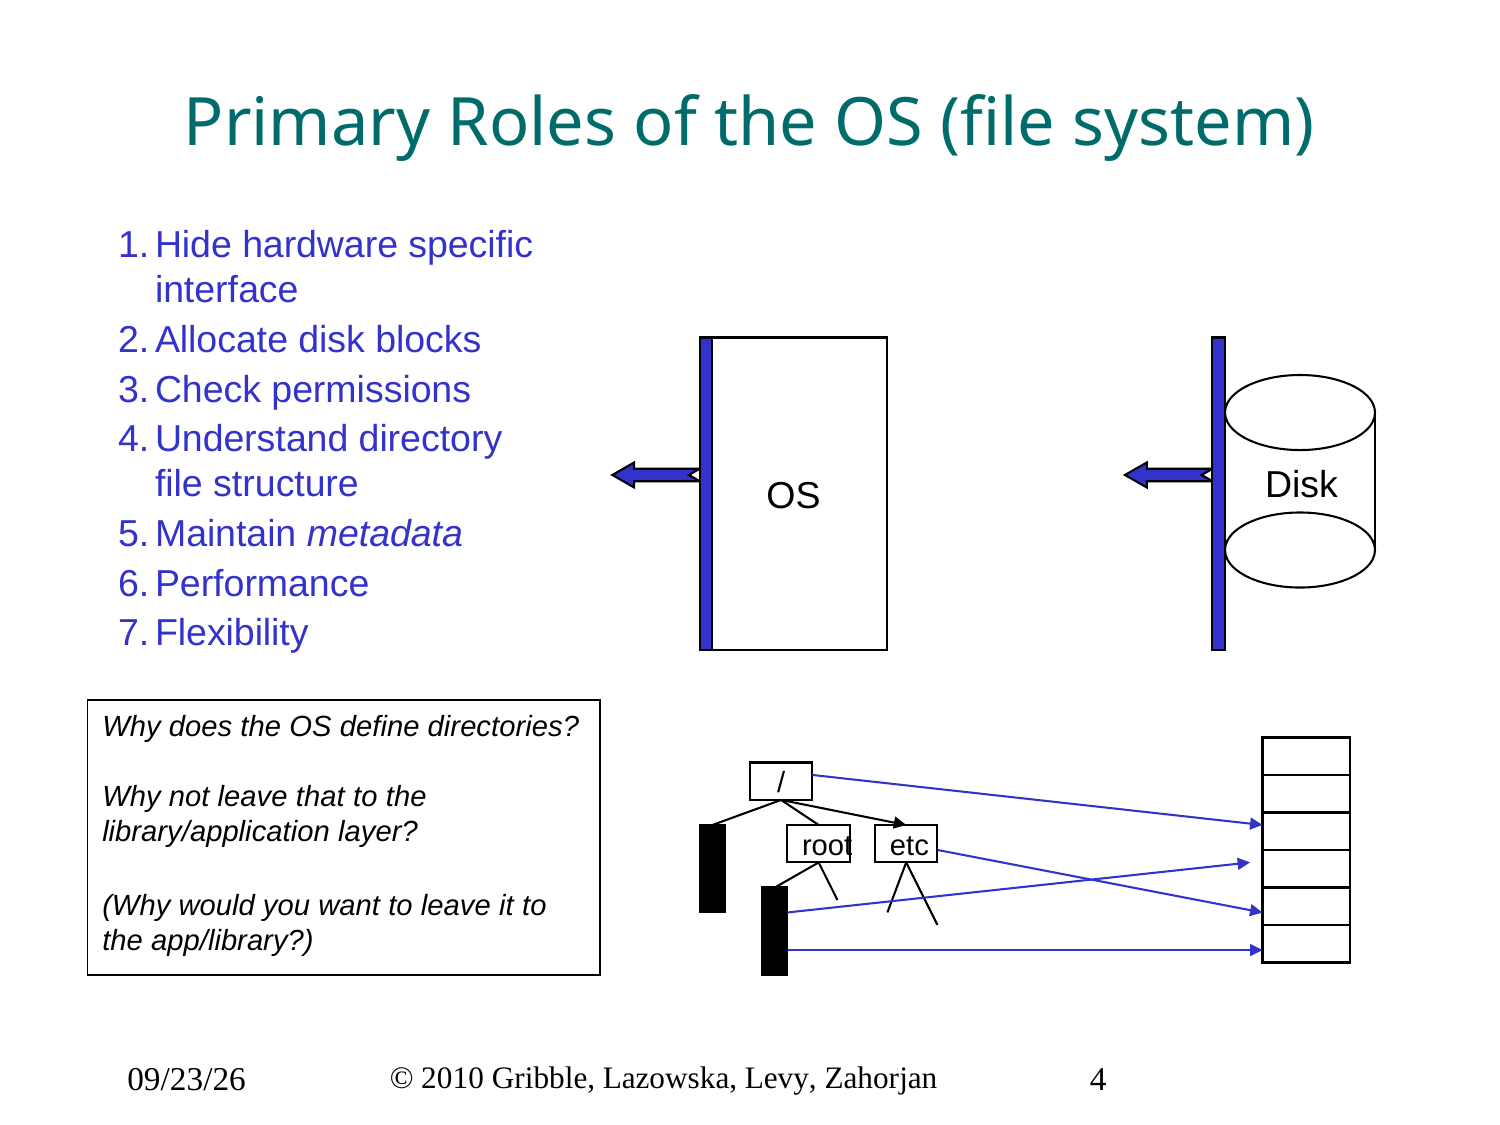

# Primary Roles of the OS (file system)
Hide hardware specific interface
Allocate disk blocks
Check permissions
Understand directory file structure
Maintain metadata
Performance
Flexibility
OS
Disk
Why does the OS define directories?
Why not leave that to the library/application layer?
(Why would you want to leave it to the app/library?)
/
root
etc
4